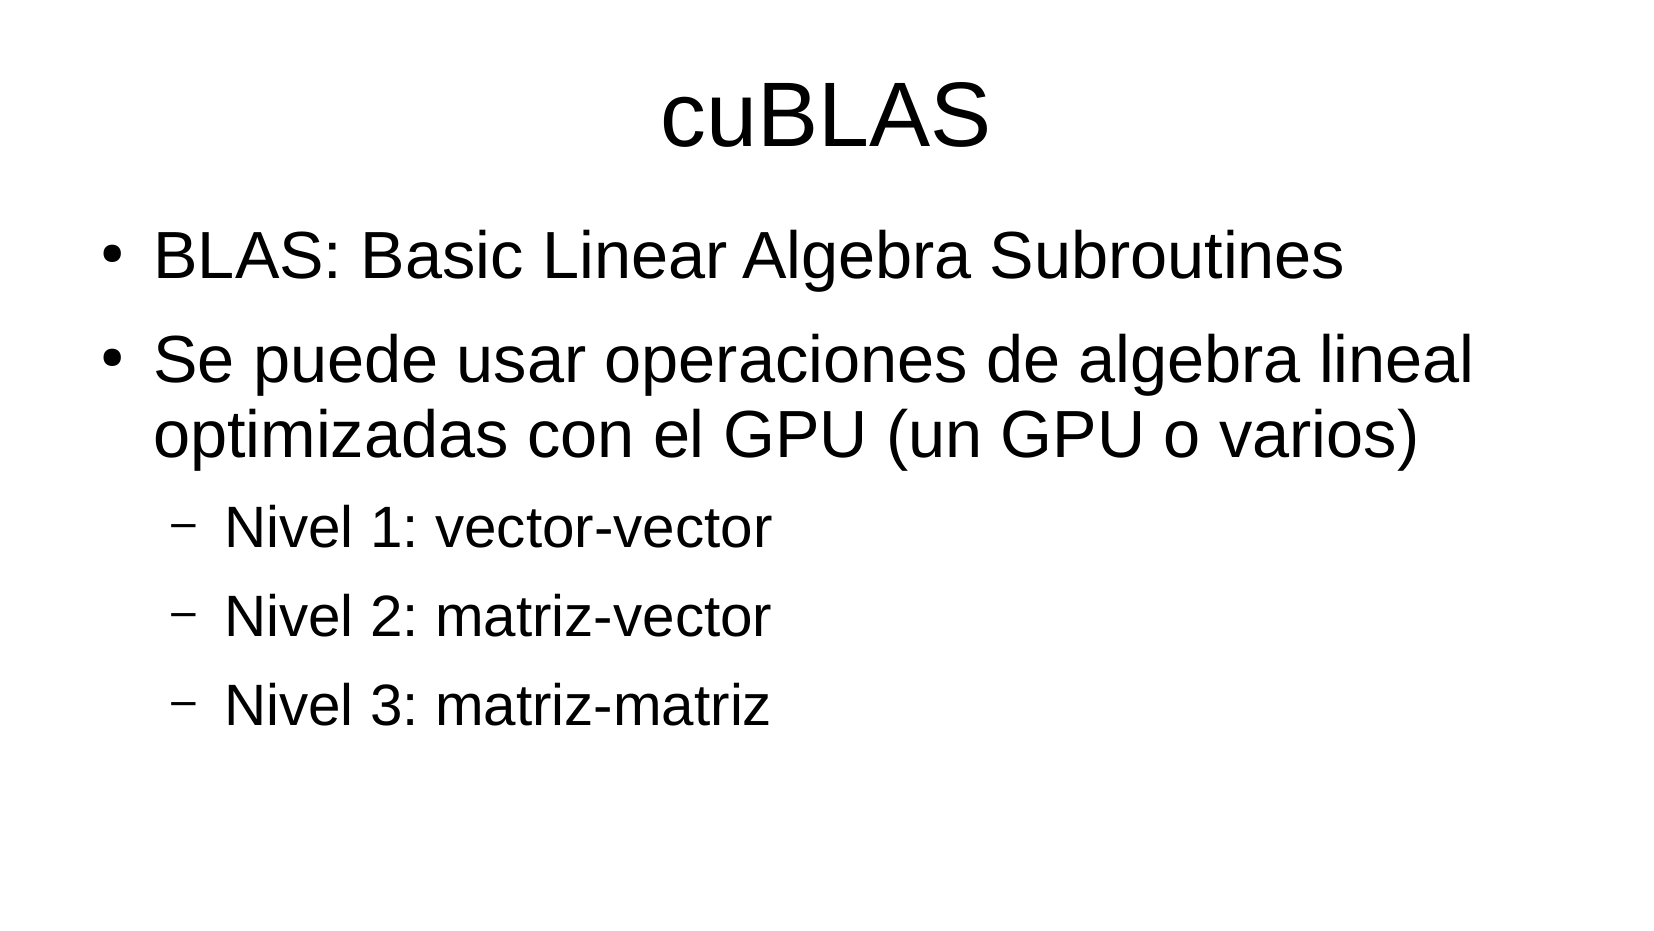

# cuBLAS
BLAS: Basic Linear Algebra Subroutines
Se puede usar operaciones de algebra lineal optimizadas con el GPU (un GPU o varios)
Nivel 1: vector-vector
Nivel 2: matriz-vector
Nivel 3: matriz-matriz